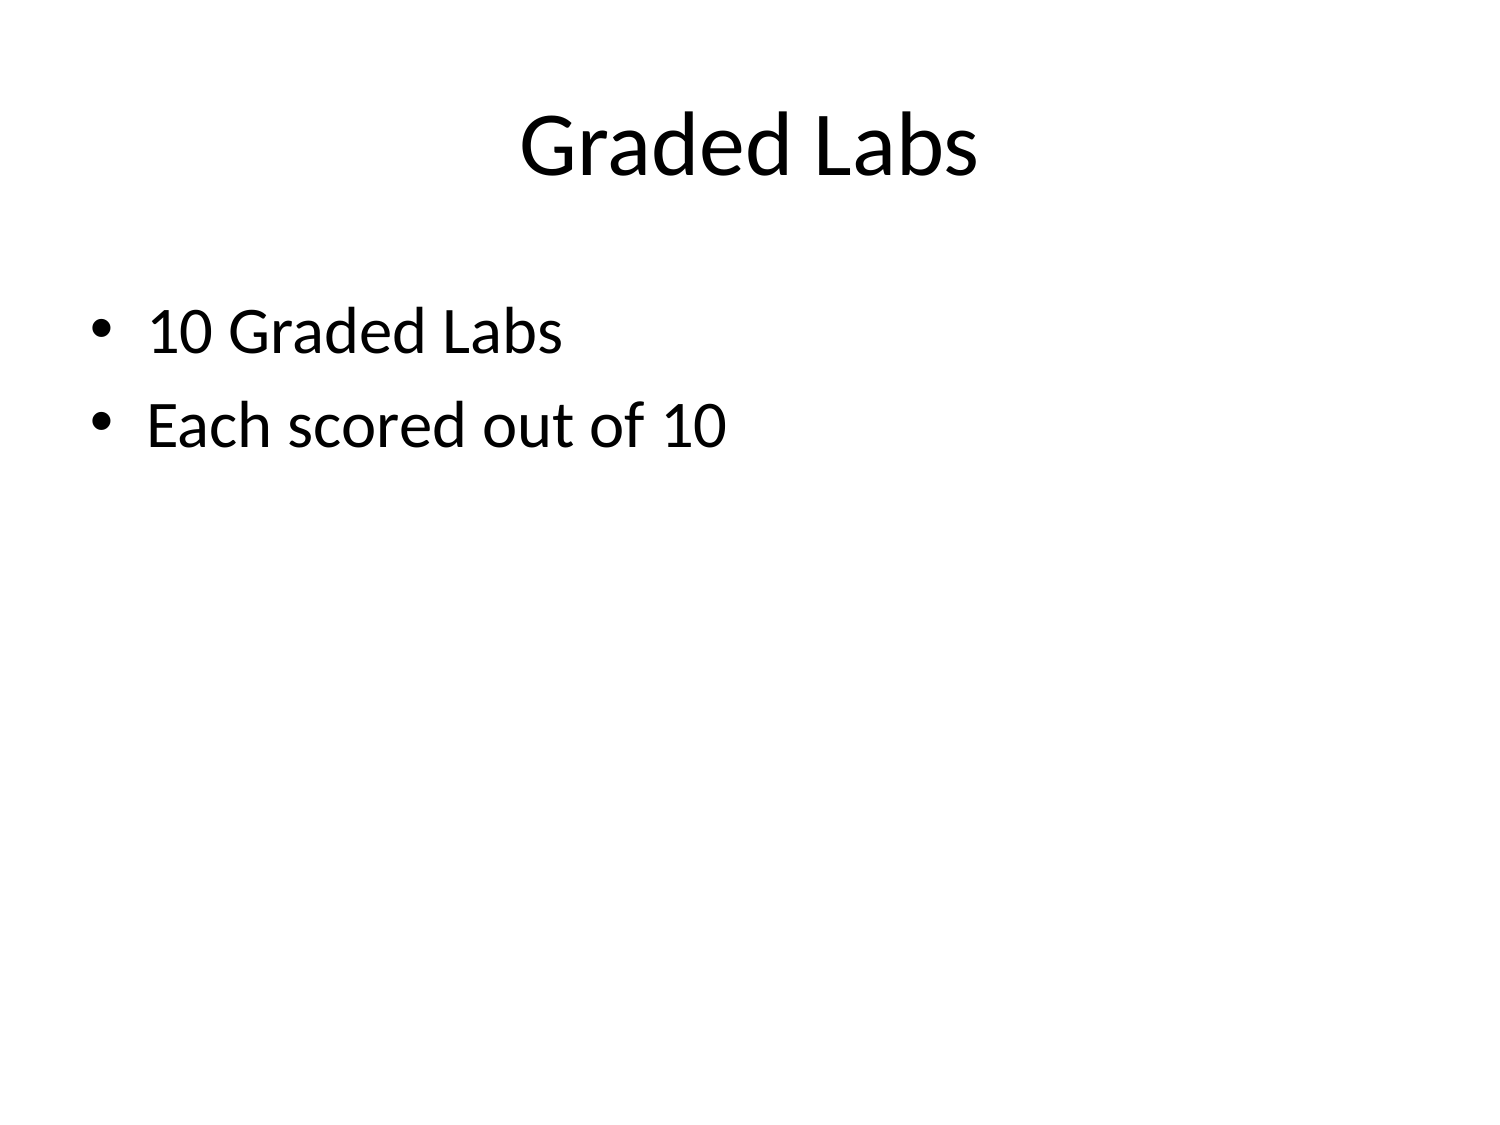

Graded Labs
10 Graded Labs
Each scored out of 10